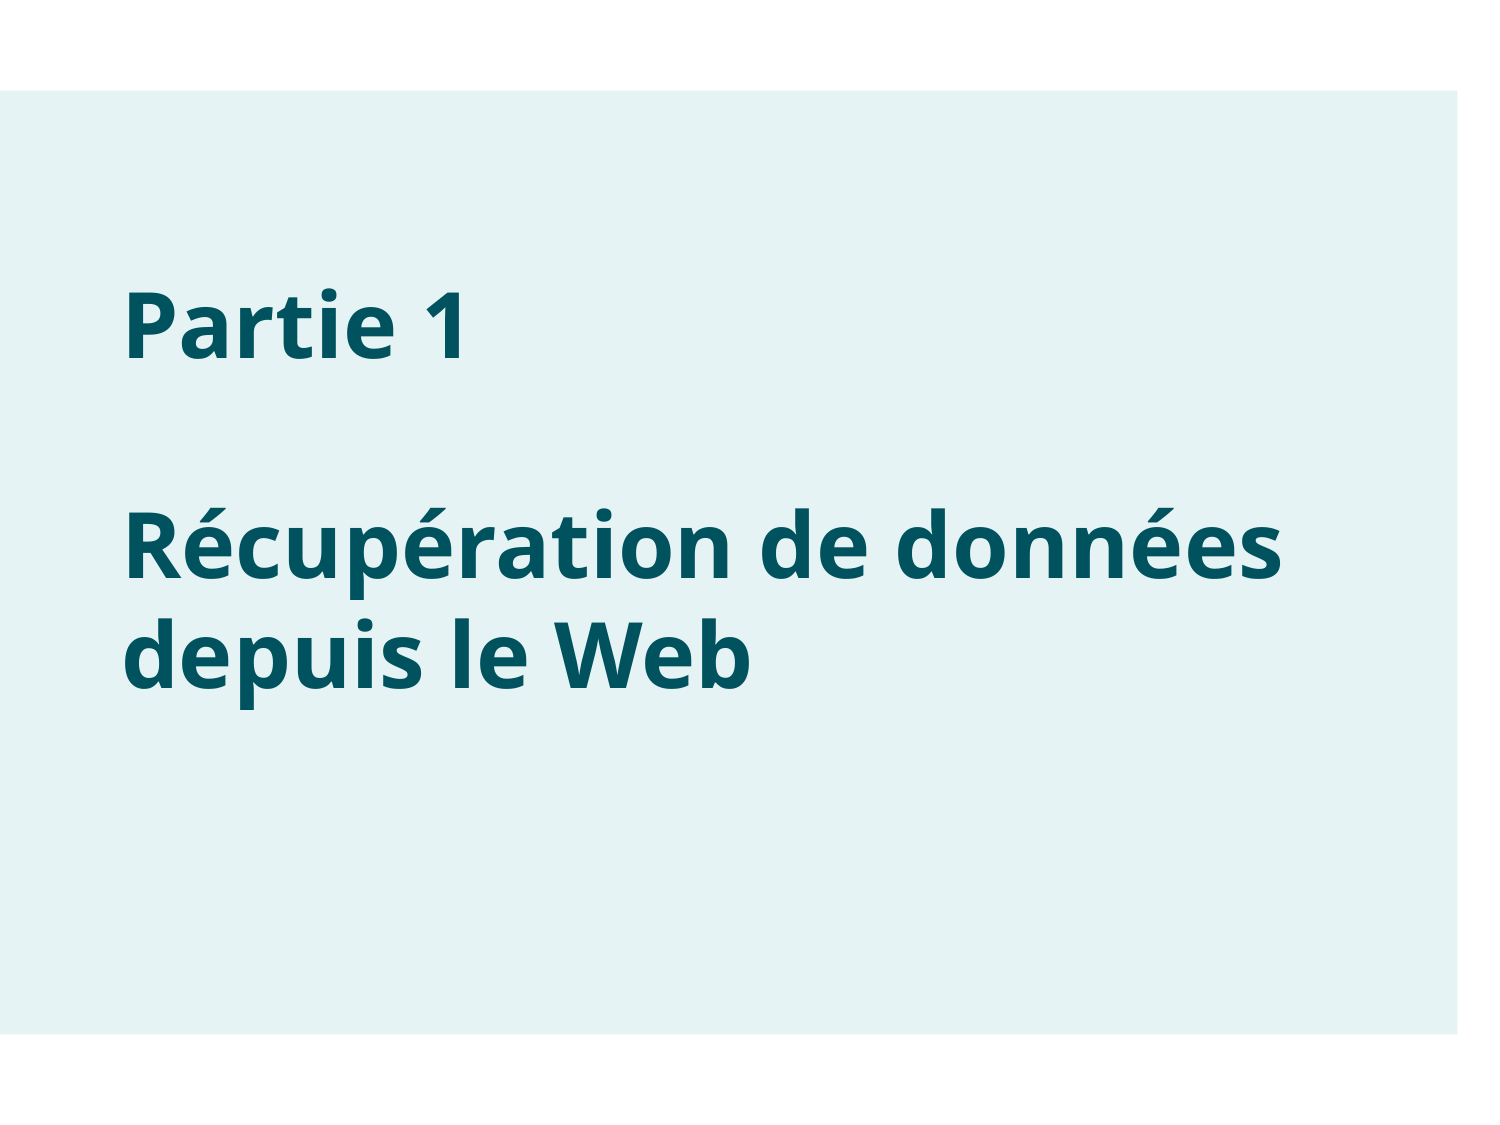

Partie 1
Récupération de données depuis le Web